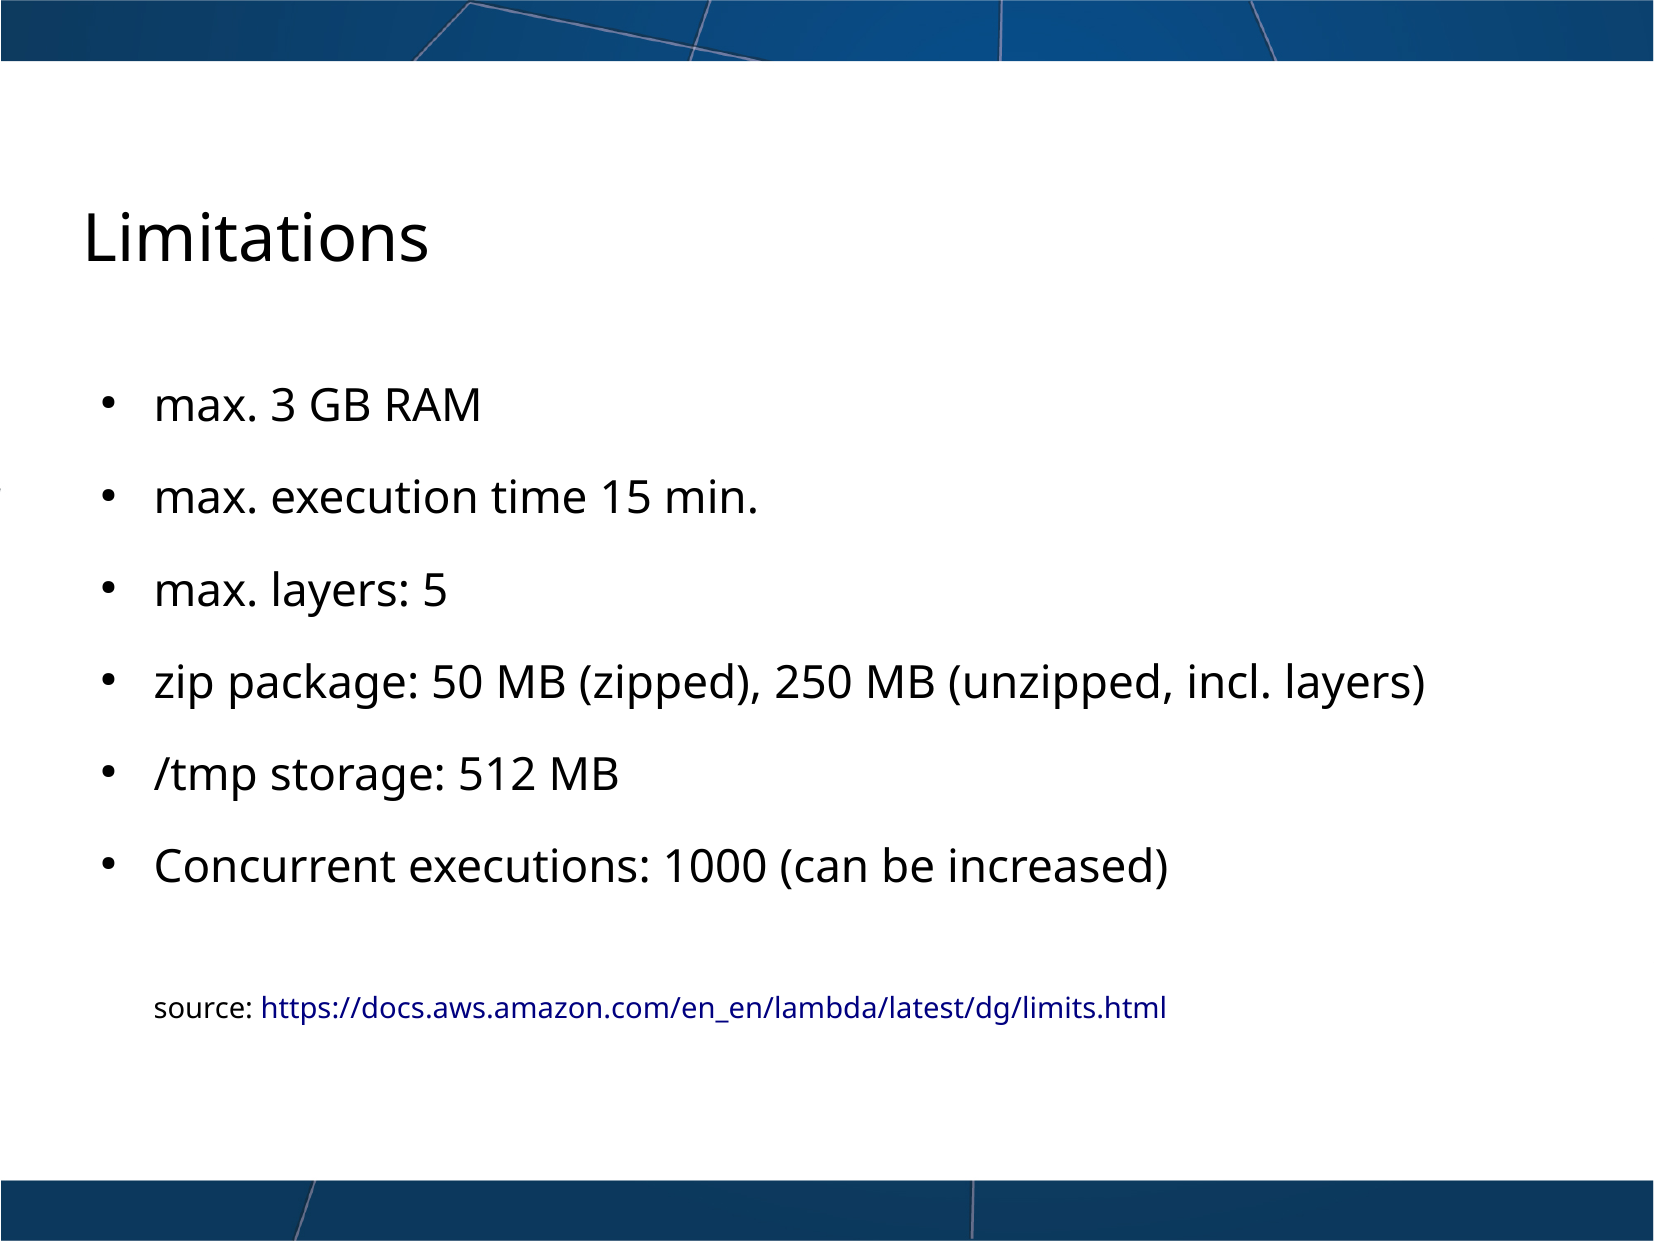

# Limitations
max. 3 GB RAM
max. execution time 15 min.
max. layers: 5
zip package: 50 MB (zipped), 250 MB (unzipped, incl. layers)
/tmp storage: 512 MB
Concurrent executions: 1000 (can be increased)
source: https://docs.aws.amazon.com/en_en/lambda/latest/dg/limits.html